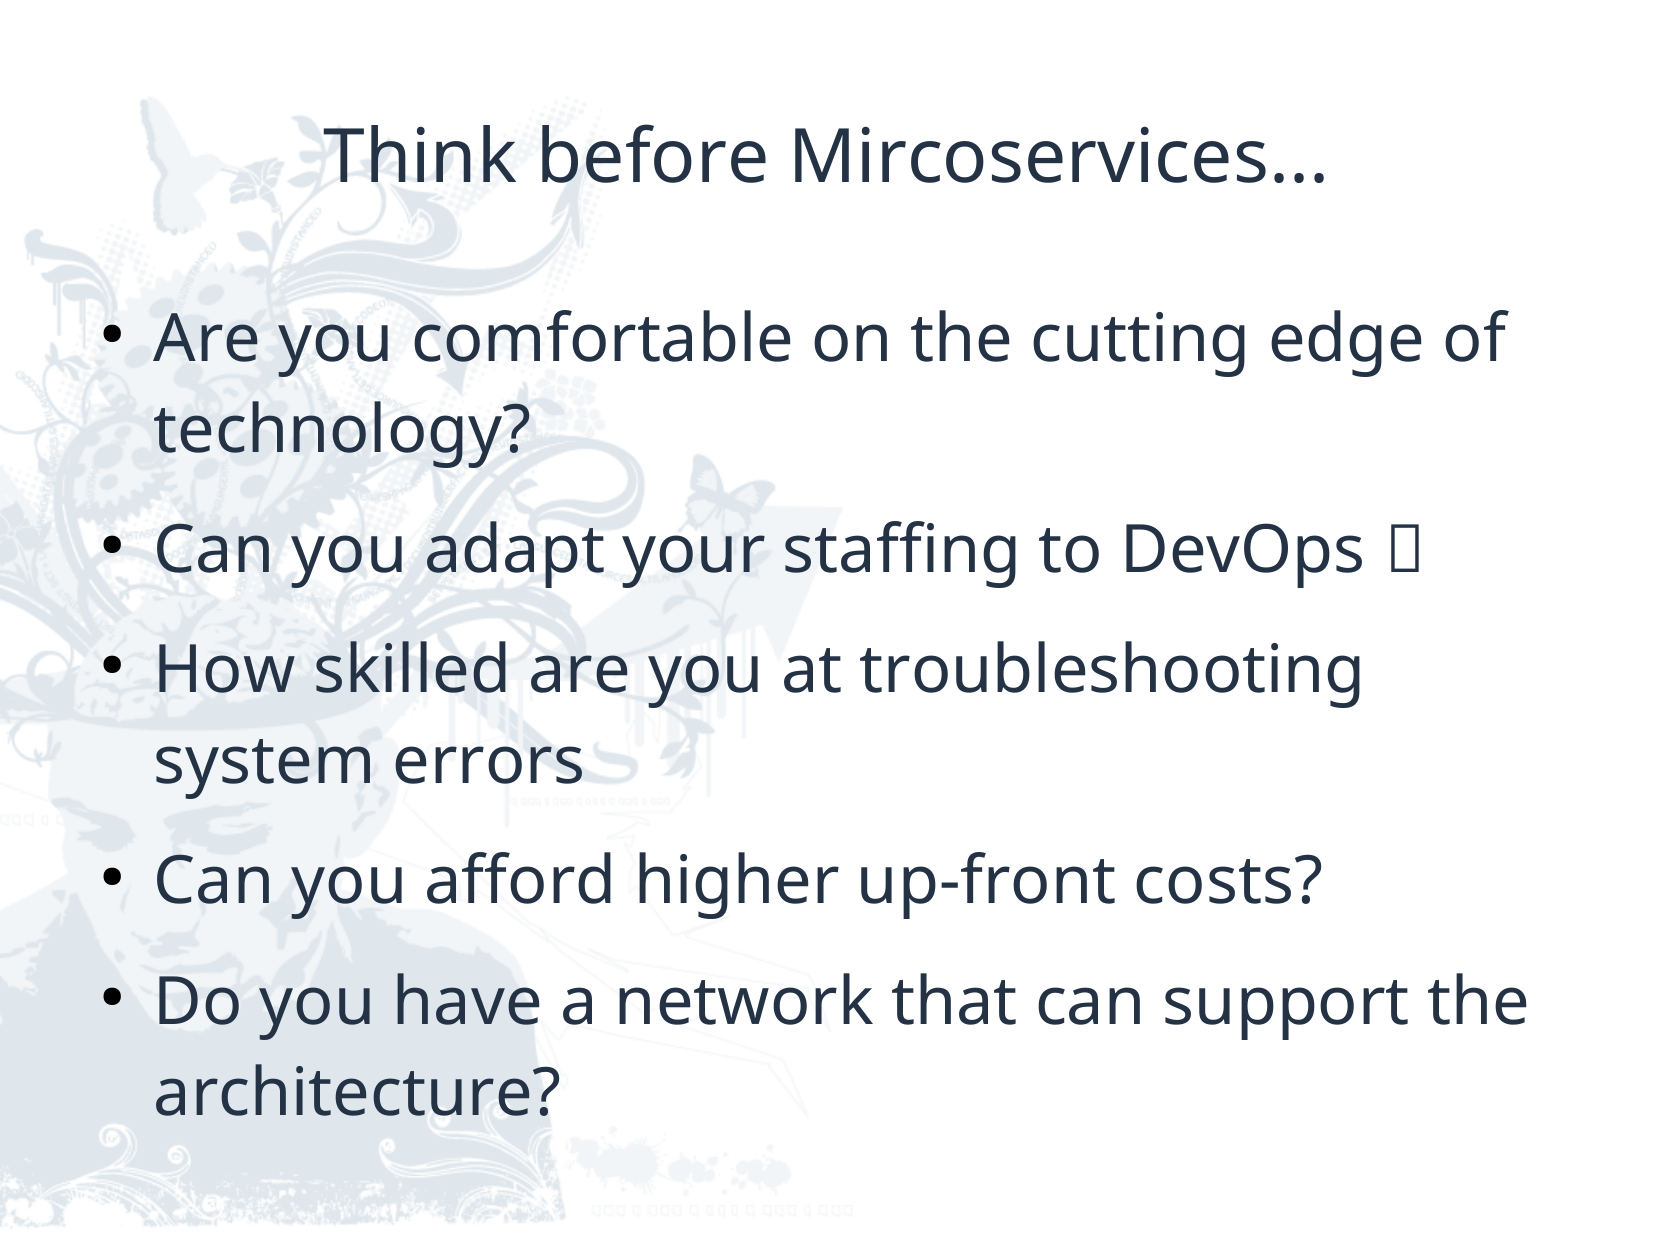

# Think before Mircoservices...
Are you comfortable on the cutting edge of technology?
Can you adapt your staffing to DevOps？
How skilled are you at troubleshooting system errors
Can you afford higher up-front costs?
Do you have a network that can support the architecture?